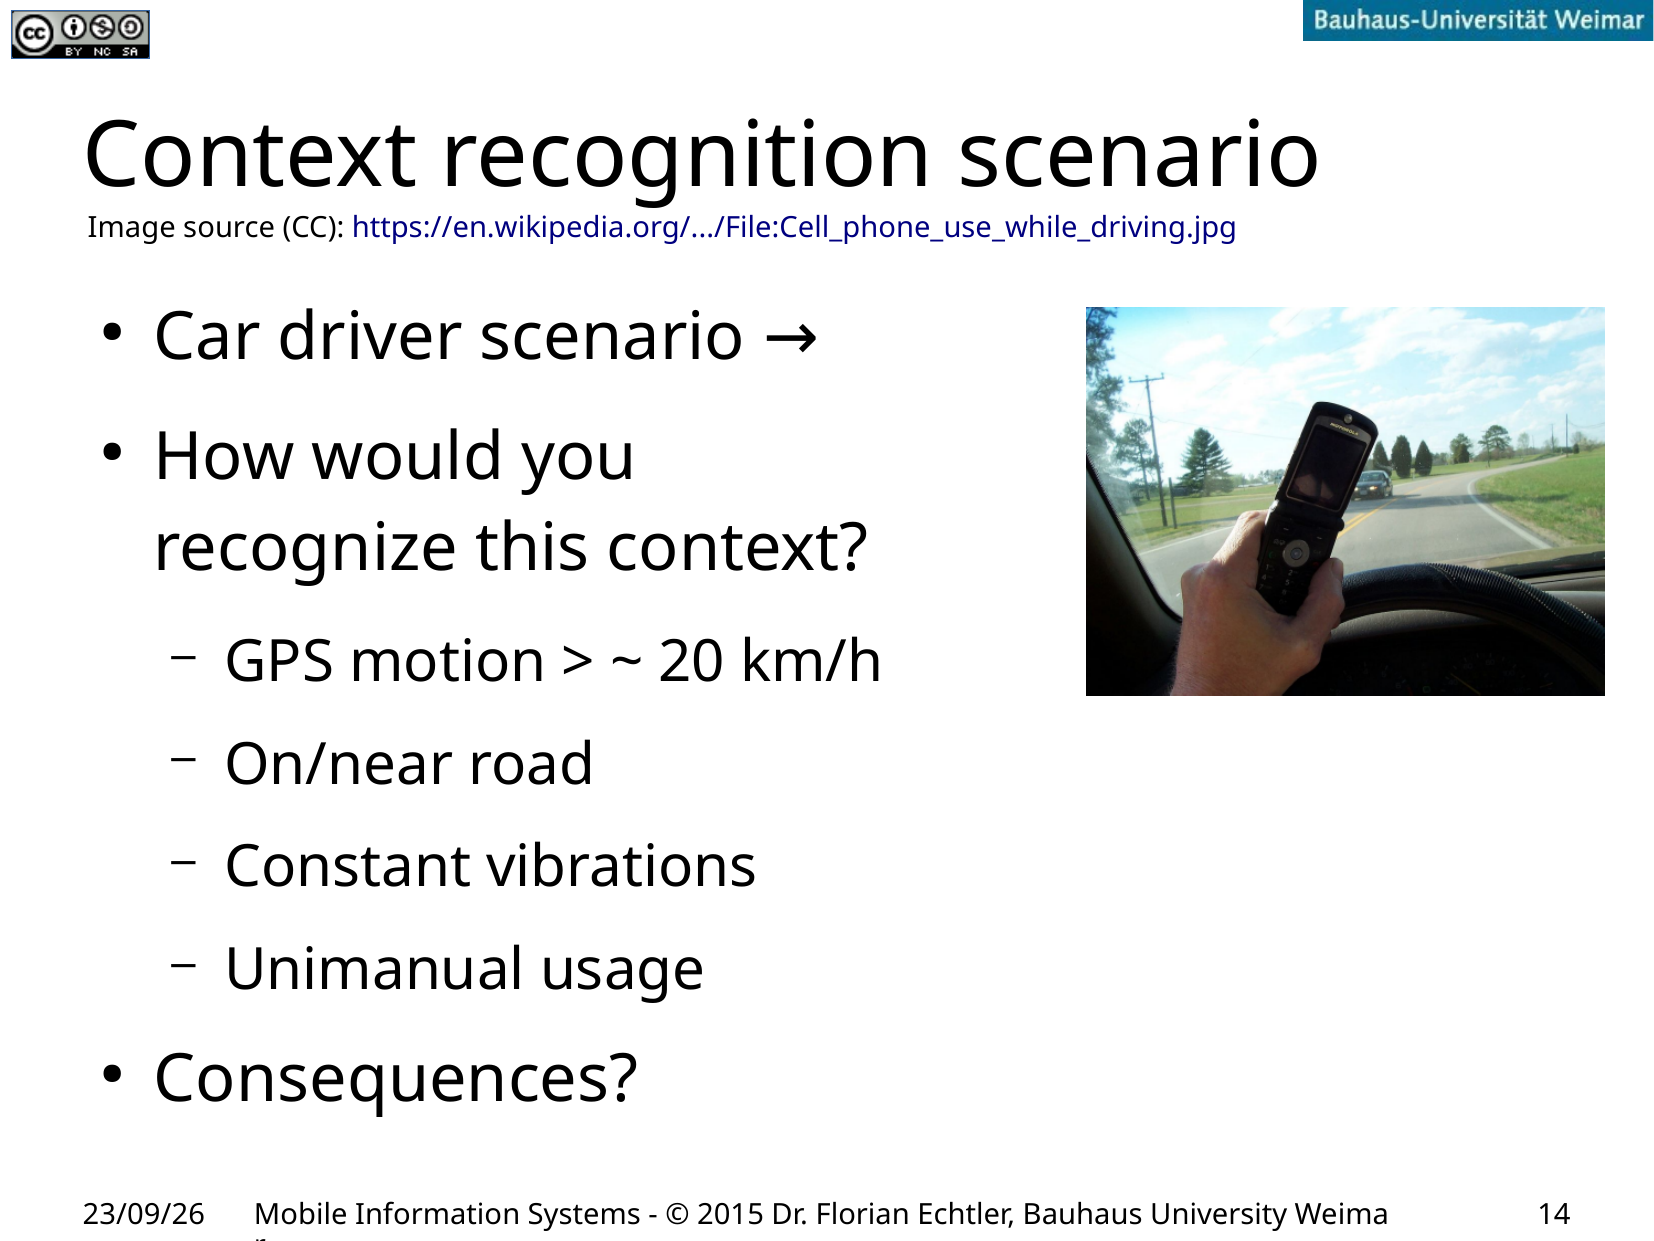

# Context recognition scenario
Image source (CC): https://en.wikipedia.org/.../File:Cell_phone_use_while_driving.jpg
Car driver scenario →
How would you recognize this context?
GPS motion > ~ 20 km/h
On/near road
Constant vibrations
Unimanual usage
Consequences?
Mobile Information Systems - © 2015 Dr. Florian Echtler, Bauhaus University Weimar
14